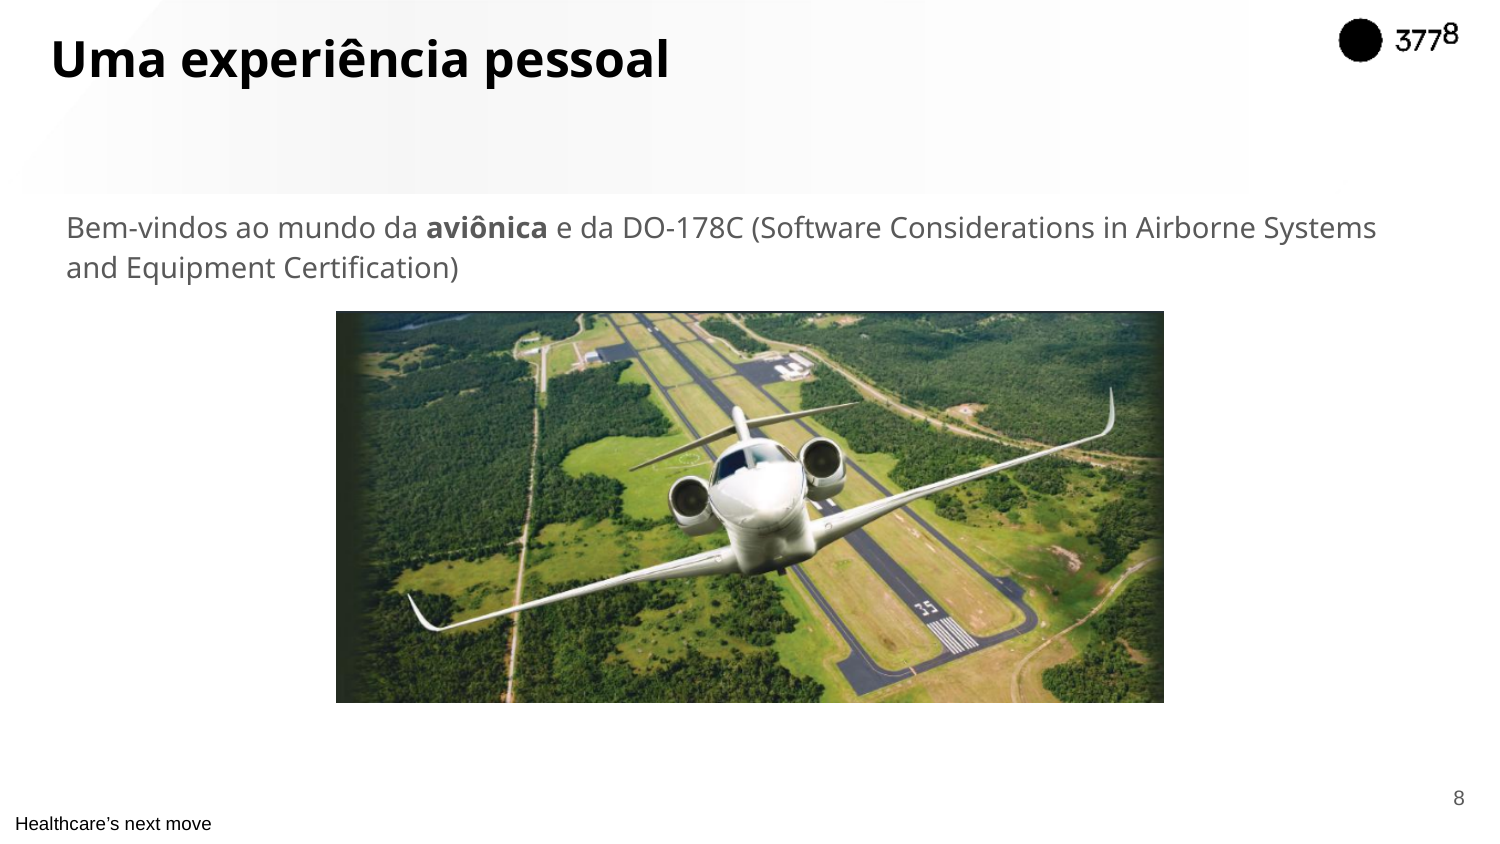

Uma experiência pessoal
# Bem-vindos ao mundo da aviônica e da DO-178C (Software Considerations in Airborne Systems and Equipment Certification)